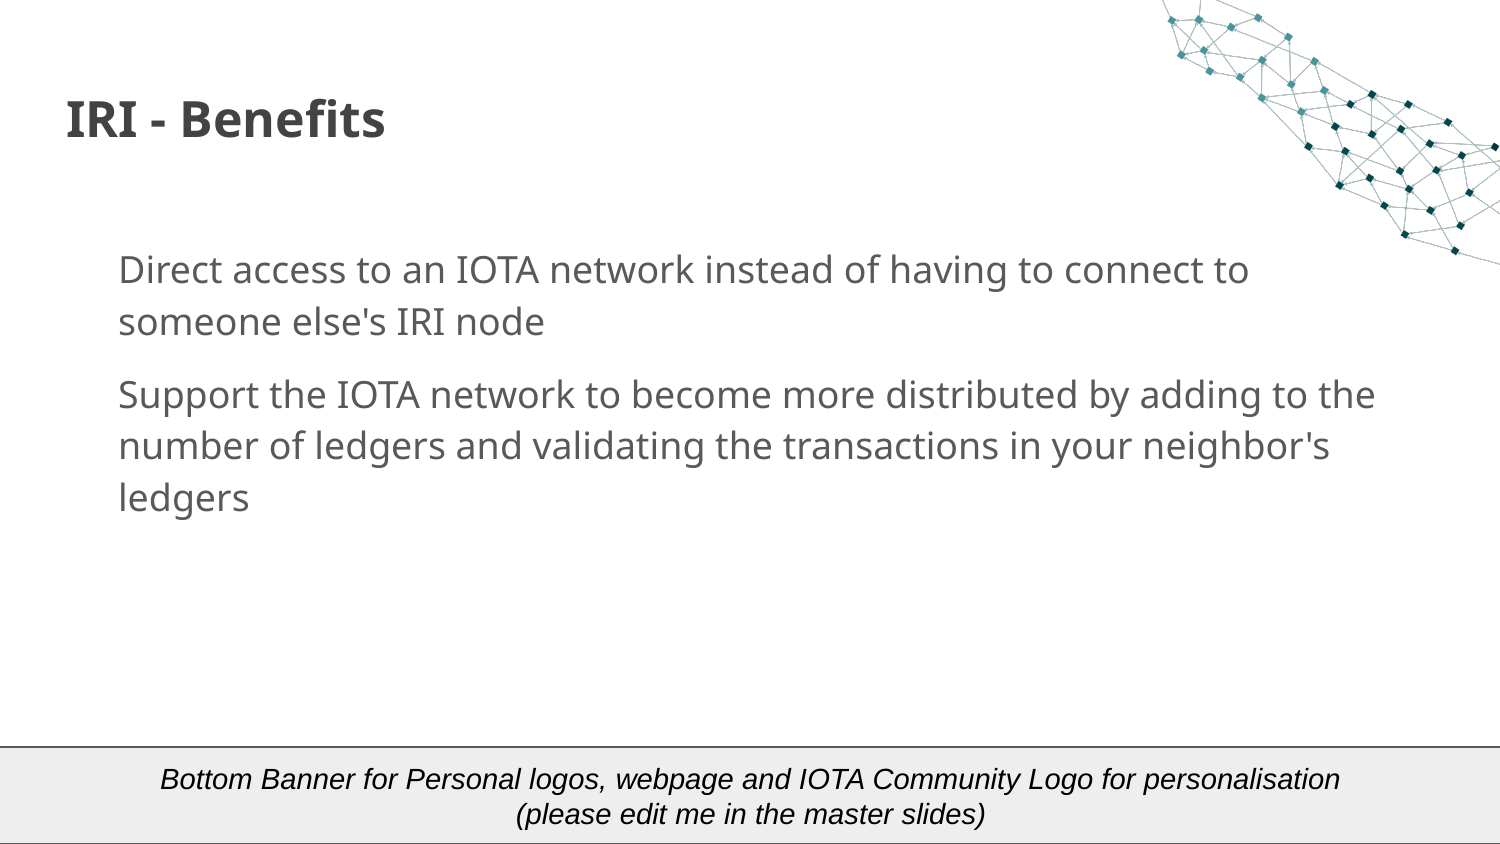

IRI - Benefits
# Direct access to an IOTA network instead of having to connect to someone else's IRI node
Support the IOTA network to become more distributed by adding to the number of ledgers and validating the transactions in your neighbor's ledgers